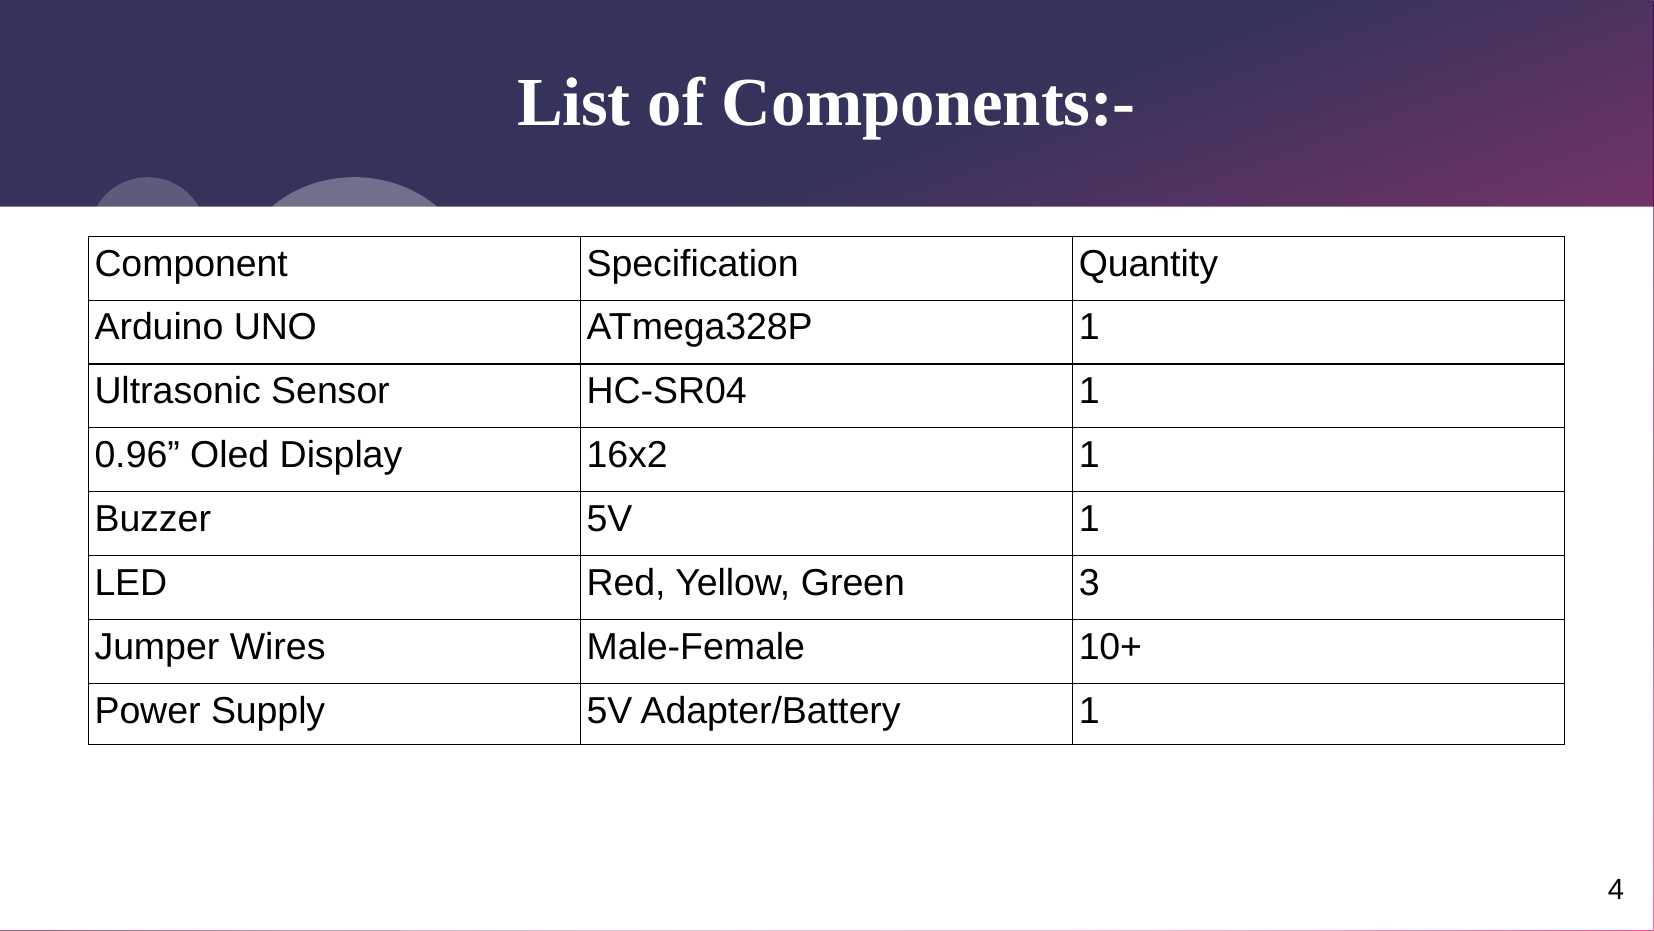

# List of Components:-
| Component | Specification | Quantity |
| --- | --- | --- |
| Arduino UNO | ATmega328P | 1 |
| Ultrasonic Sensor | HC-SR04 | 1 |
| 0.96” Oled Display | 16x2 | 1 |
| Buzzer | 5V | 1 |
| LED | Red, Yellow, Green | 3 |
| Jumper Wires | Male-Female | 10+ |
| Power Supply | 5V Adapter/Battery | 1 |
4